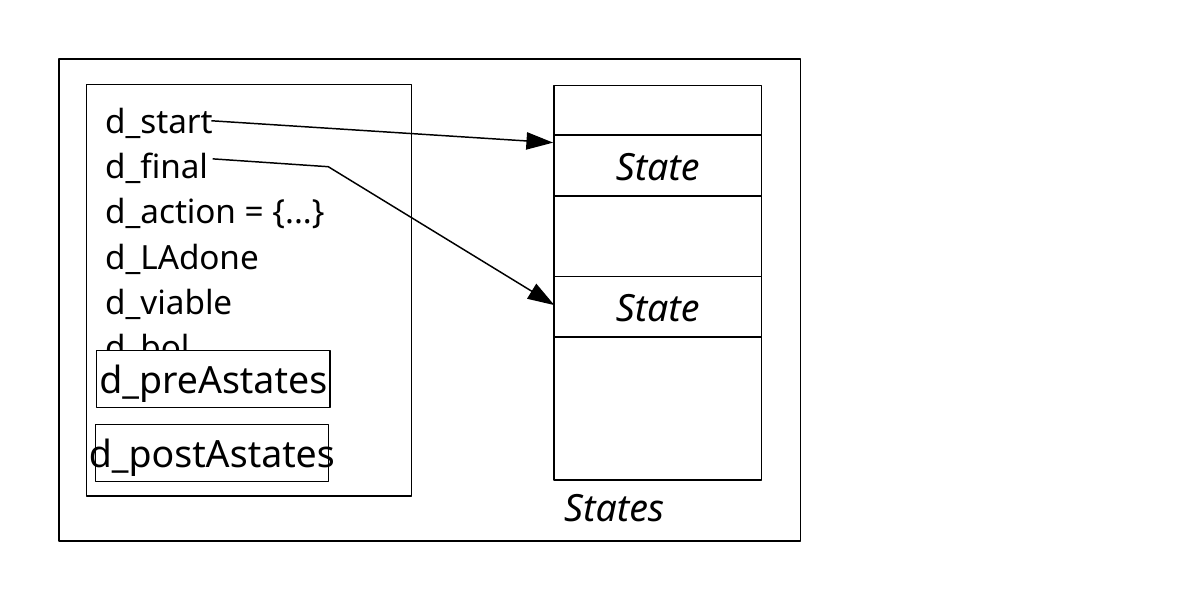

d_start
d_final
d_action = {...}
d_LAdone
d_viable
d_bol
State
State
d_preAstates
d_postAstates
States